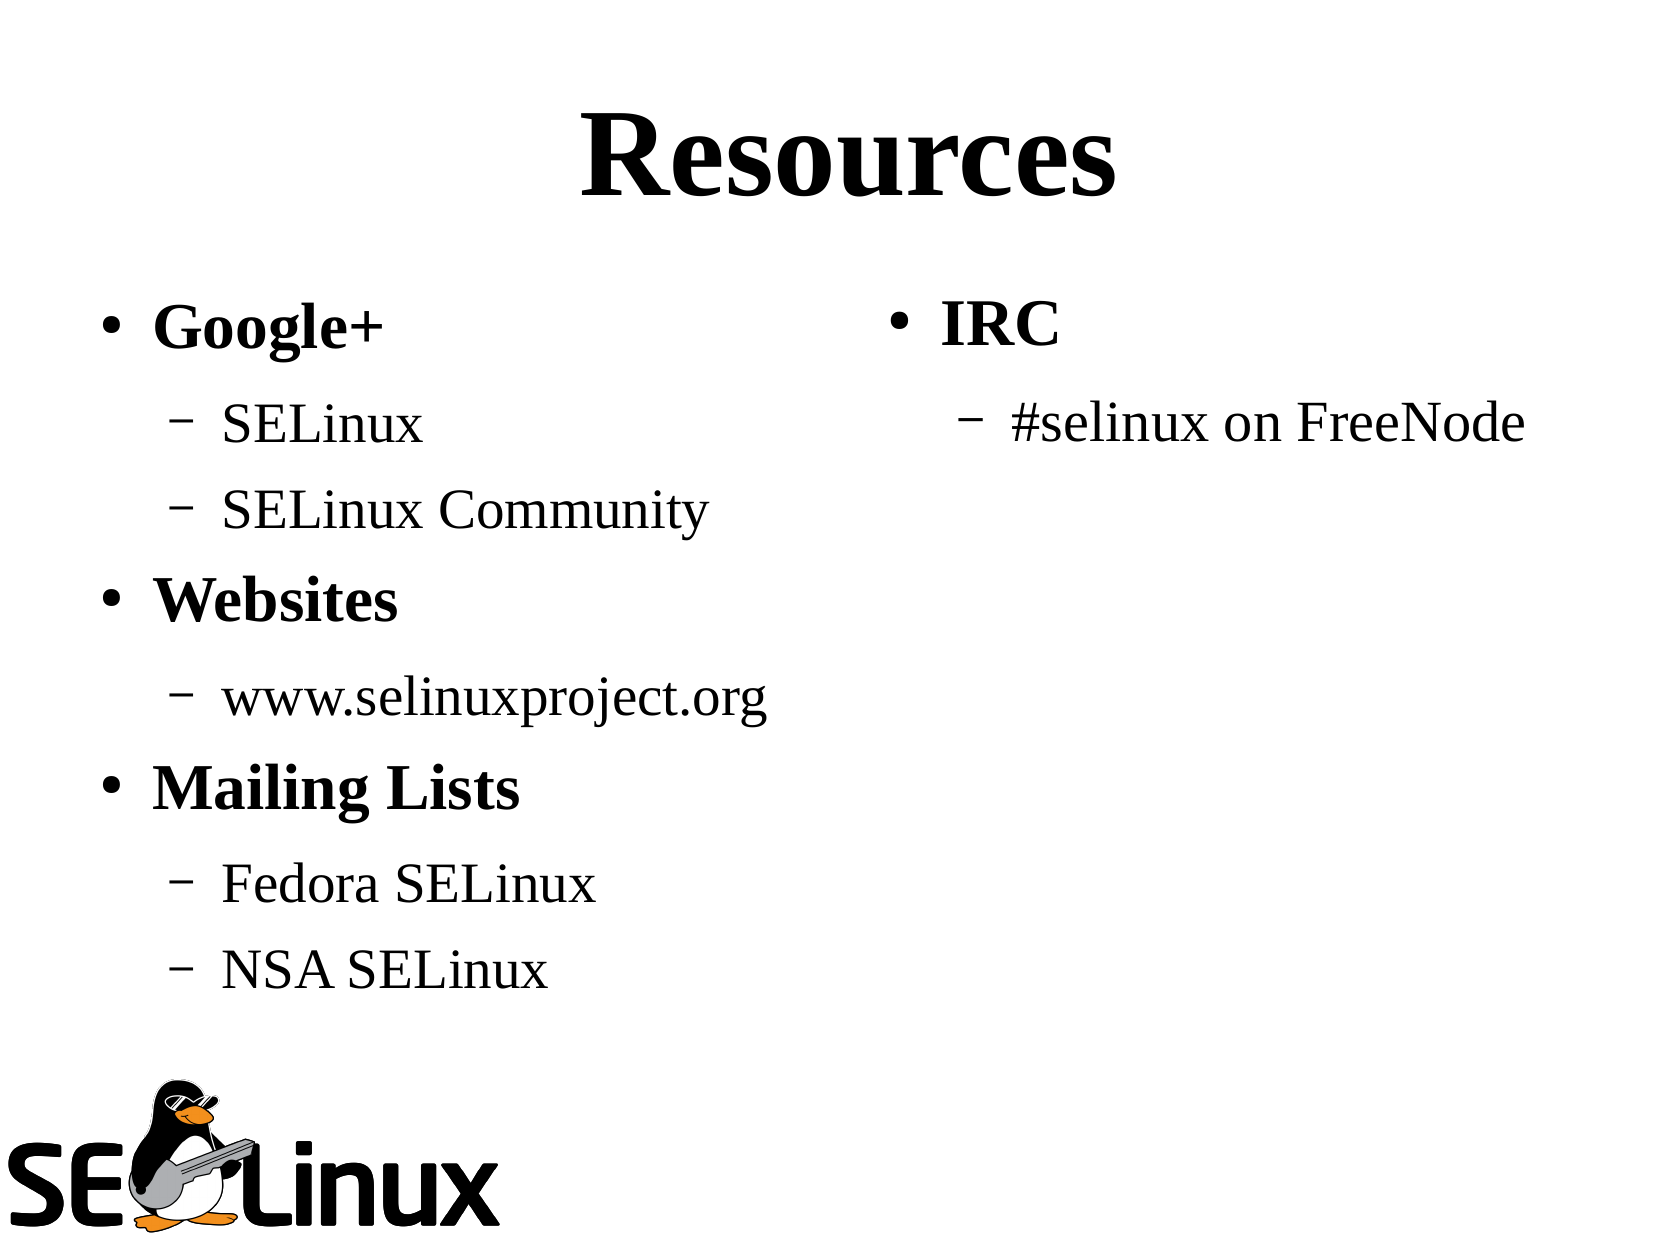

# Resources
IRC
#selinux on FreeNode
Google+
SELinux
SELinux Community
Websites
www.selinuxproject.org
Mailing Lists
Fedora SELinux
NSA SELinux